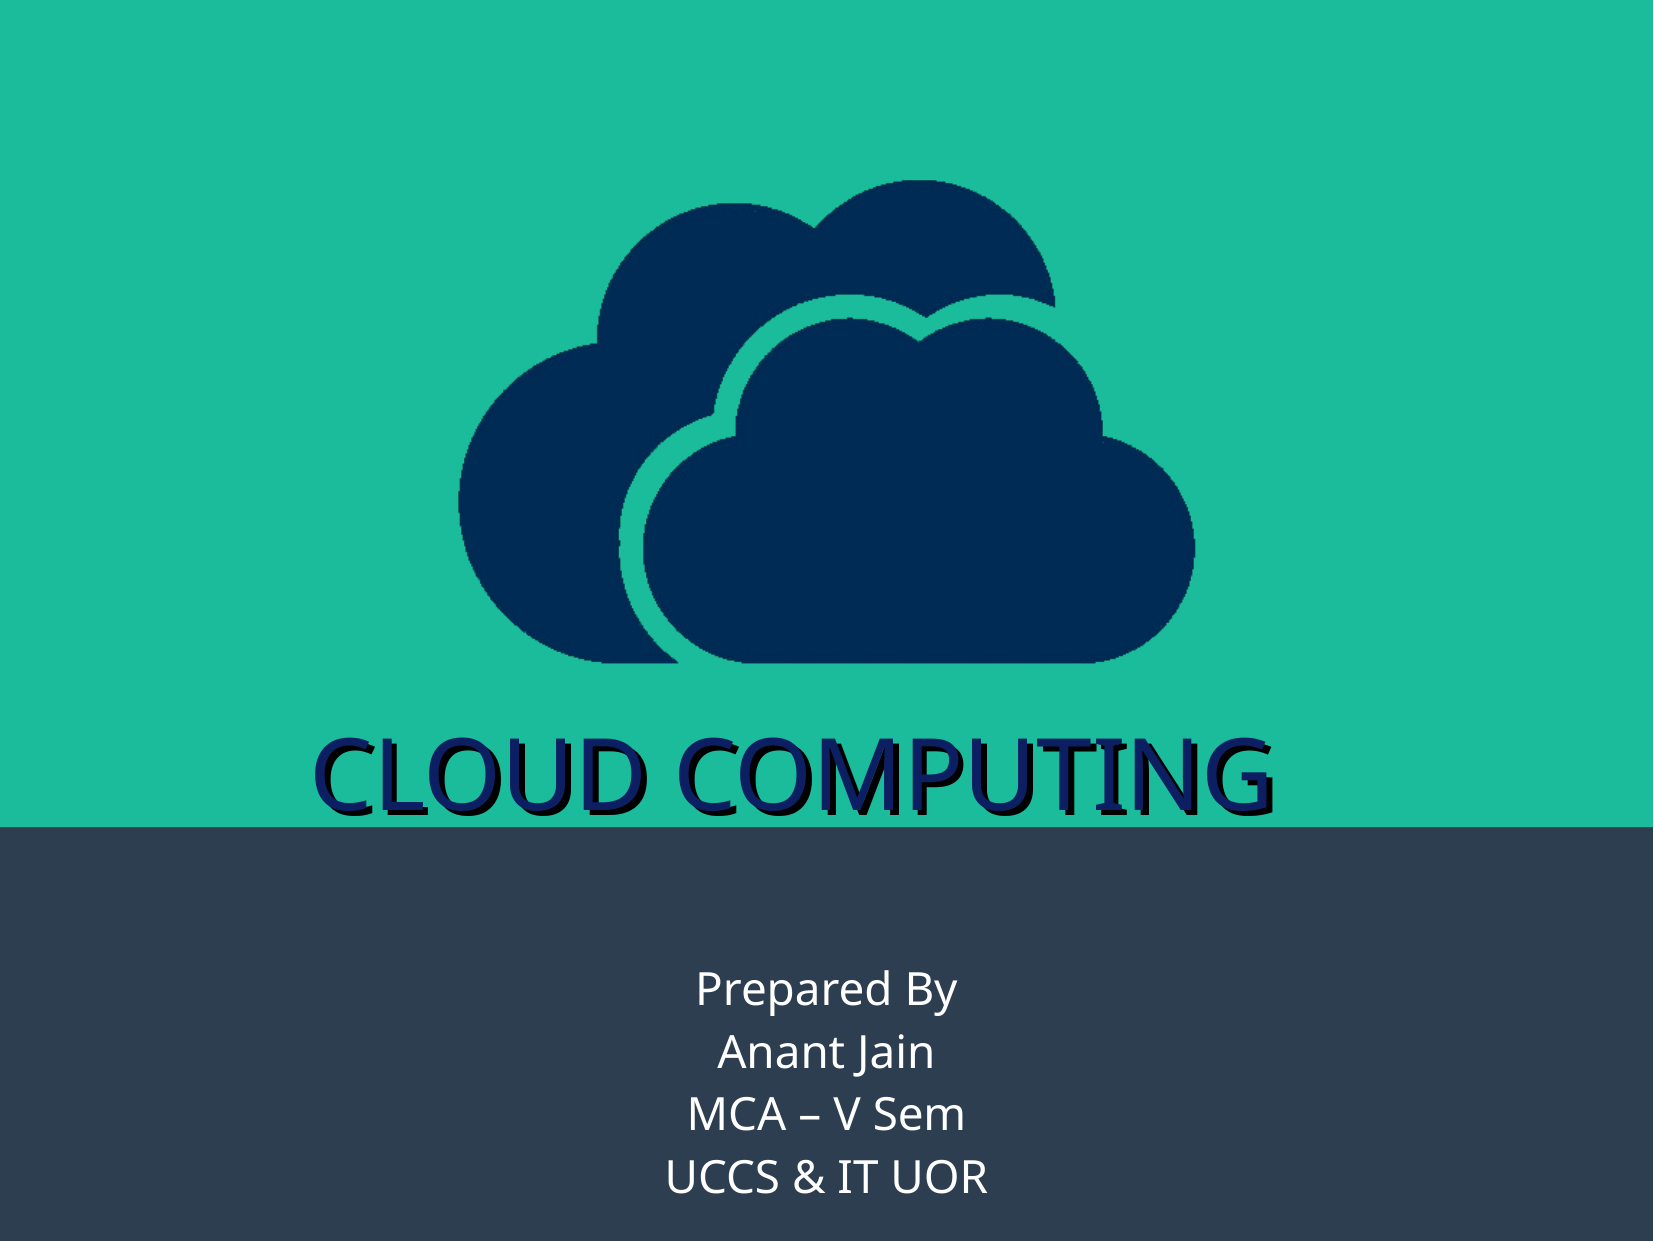

CLOUD COMPUTING
Cloud Computing
# Prepared By
Anant Jain
MCA – V Sem
UCCS & IT UOR